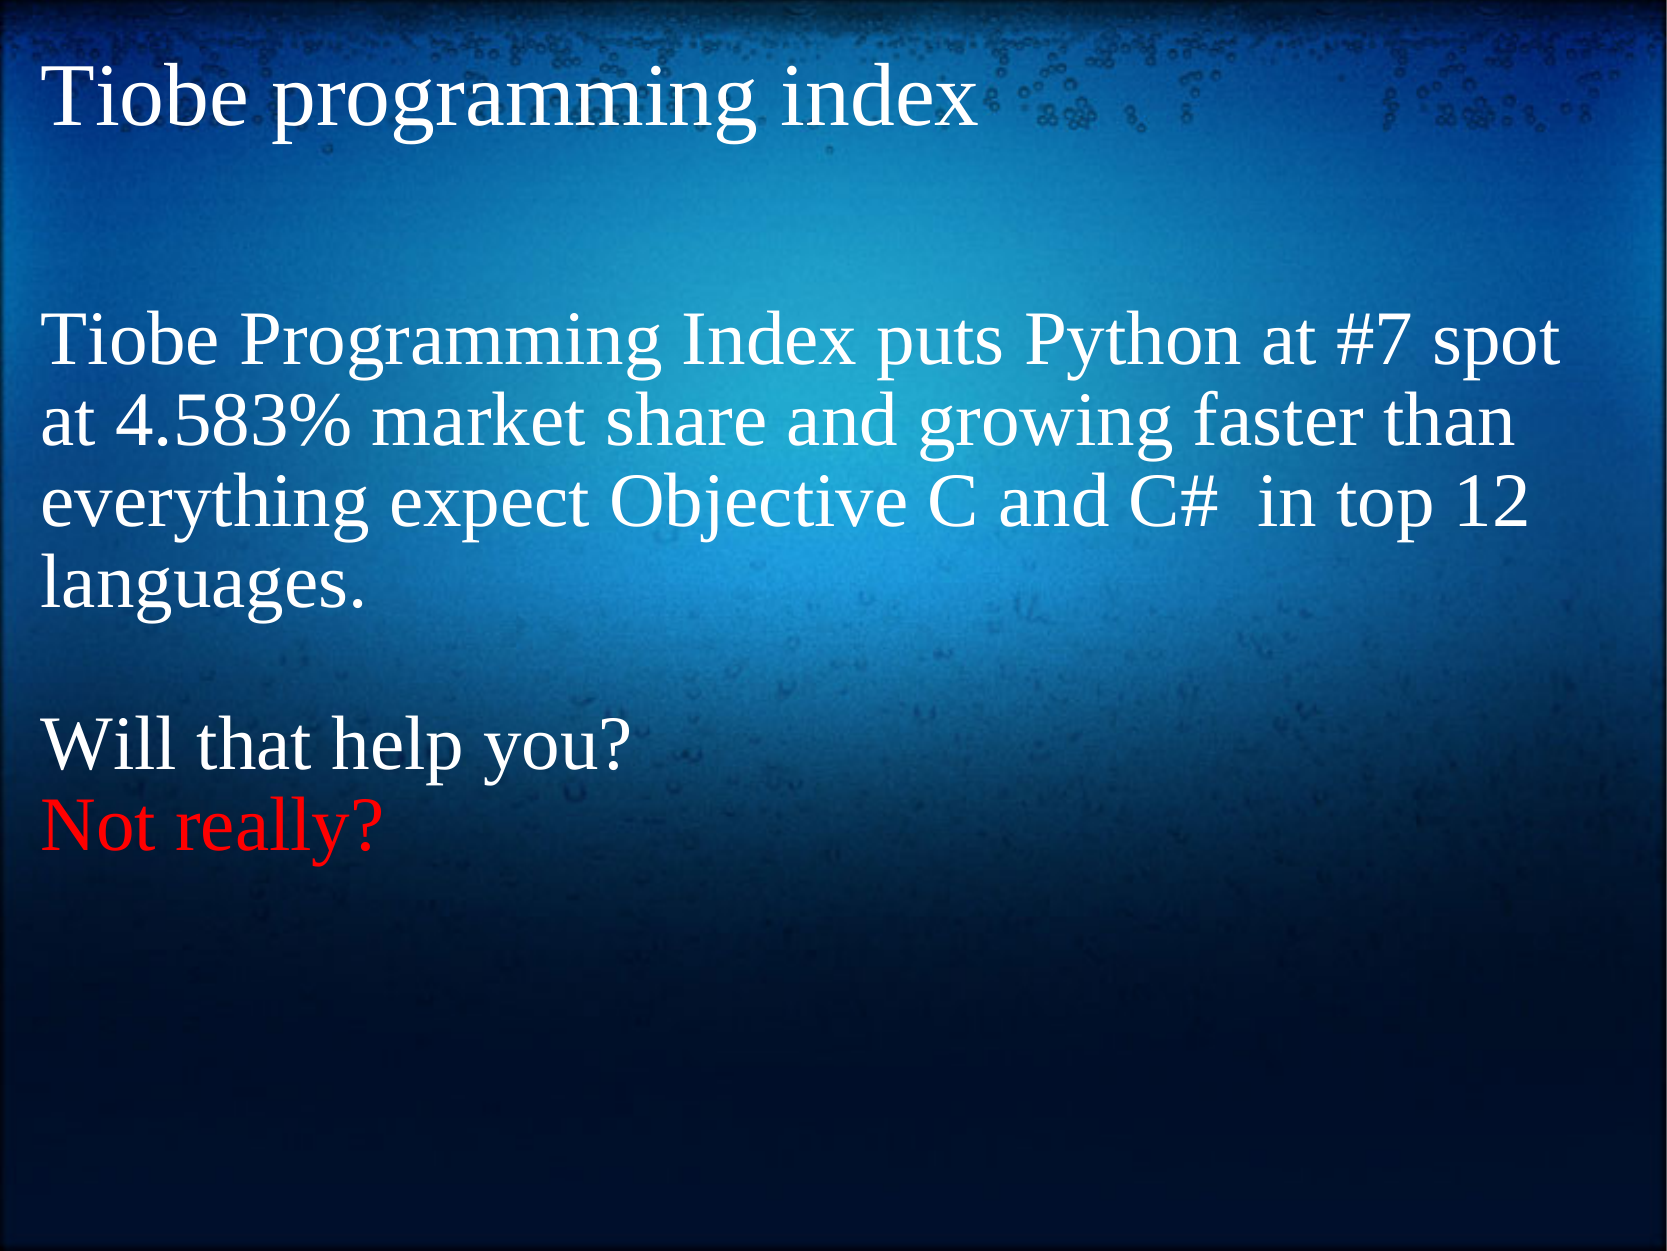

# Tiobe programming index
Tiobe Programming Index puts Python at #7 spot at 4.583% market share and growing faster than everything expect Objective C and C#  in top 12 languages.
Will that help you?
Not really?